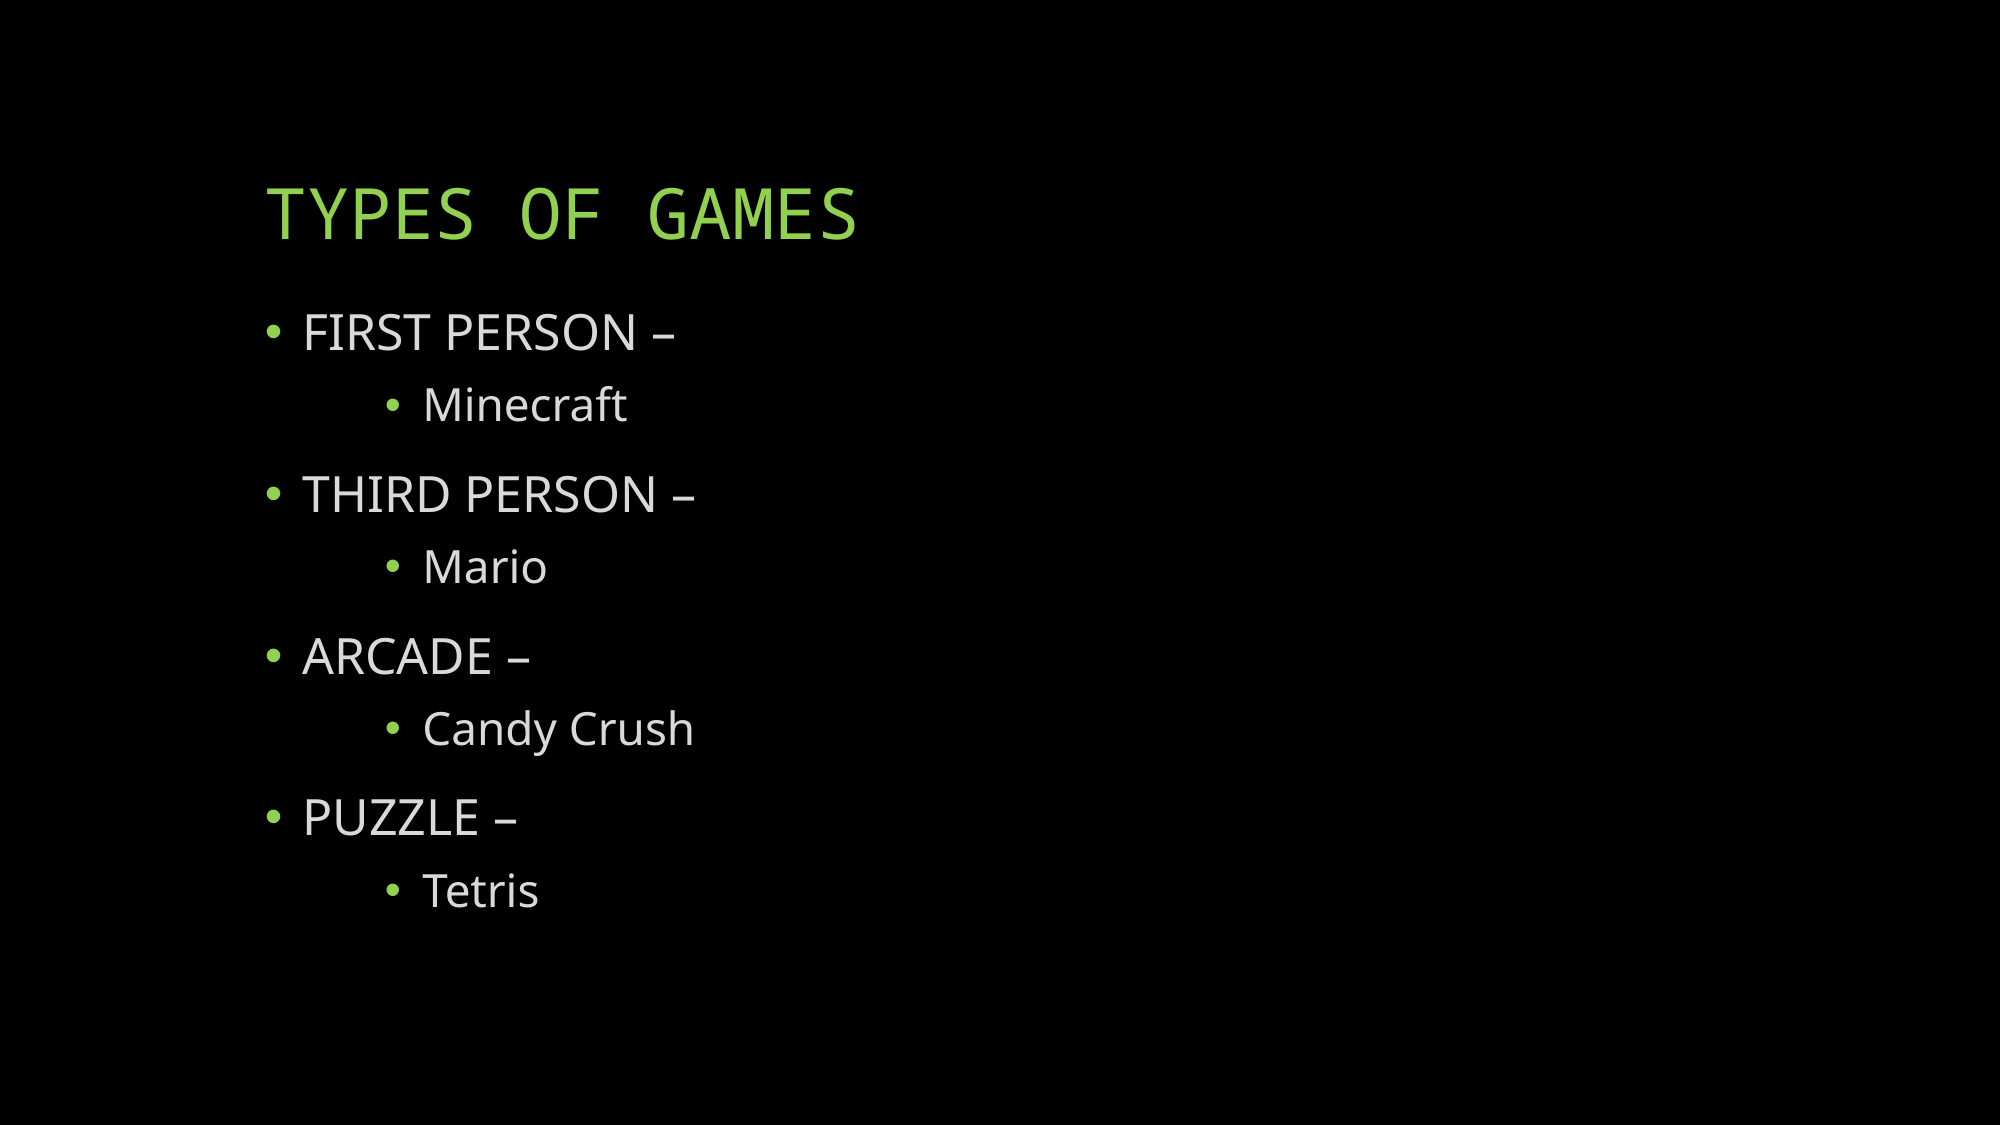

# TYPES OF GAMES
FIRST PERSON –
Minecraft
THIRD PERSON –
Mario
ARCADE –
Candy Crush
PUZZLE –
Tetris